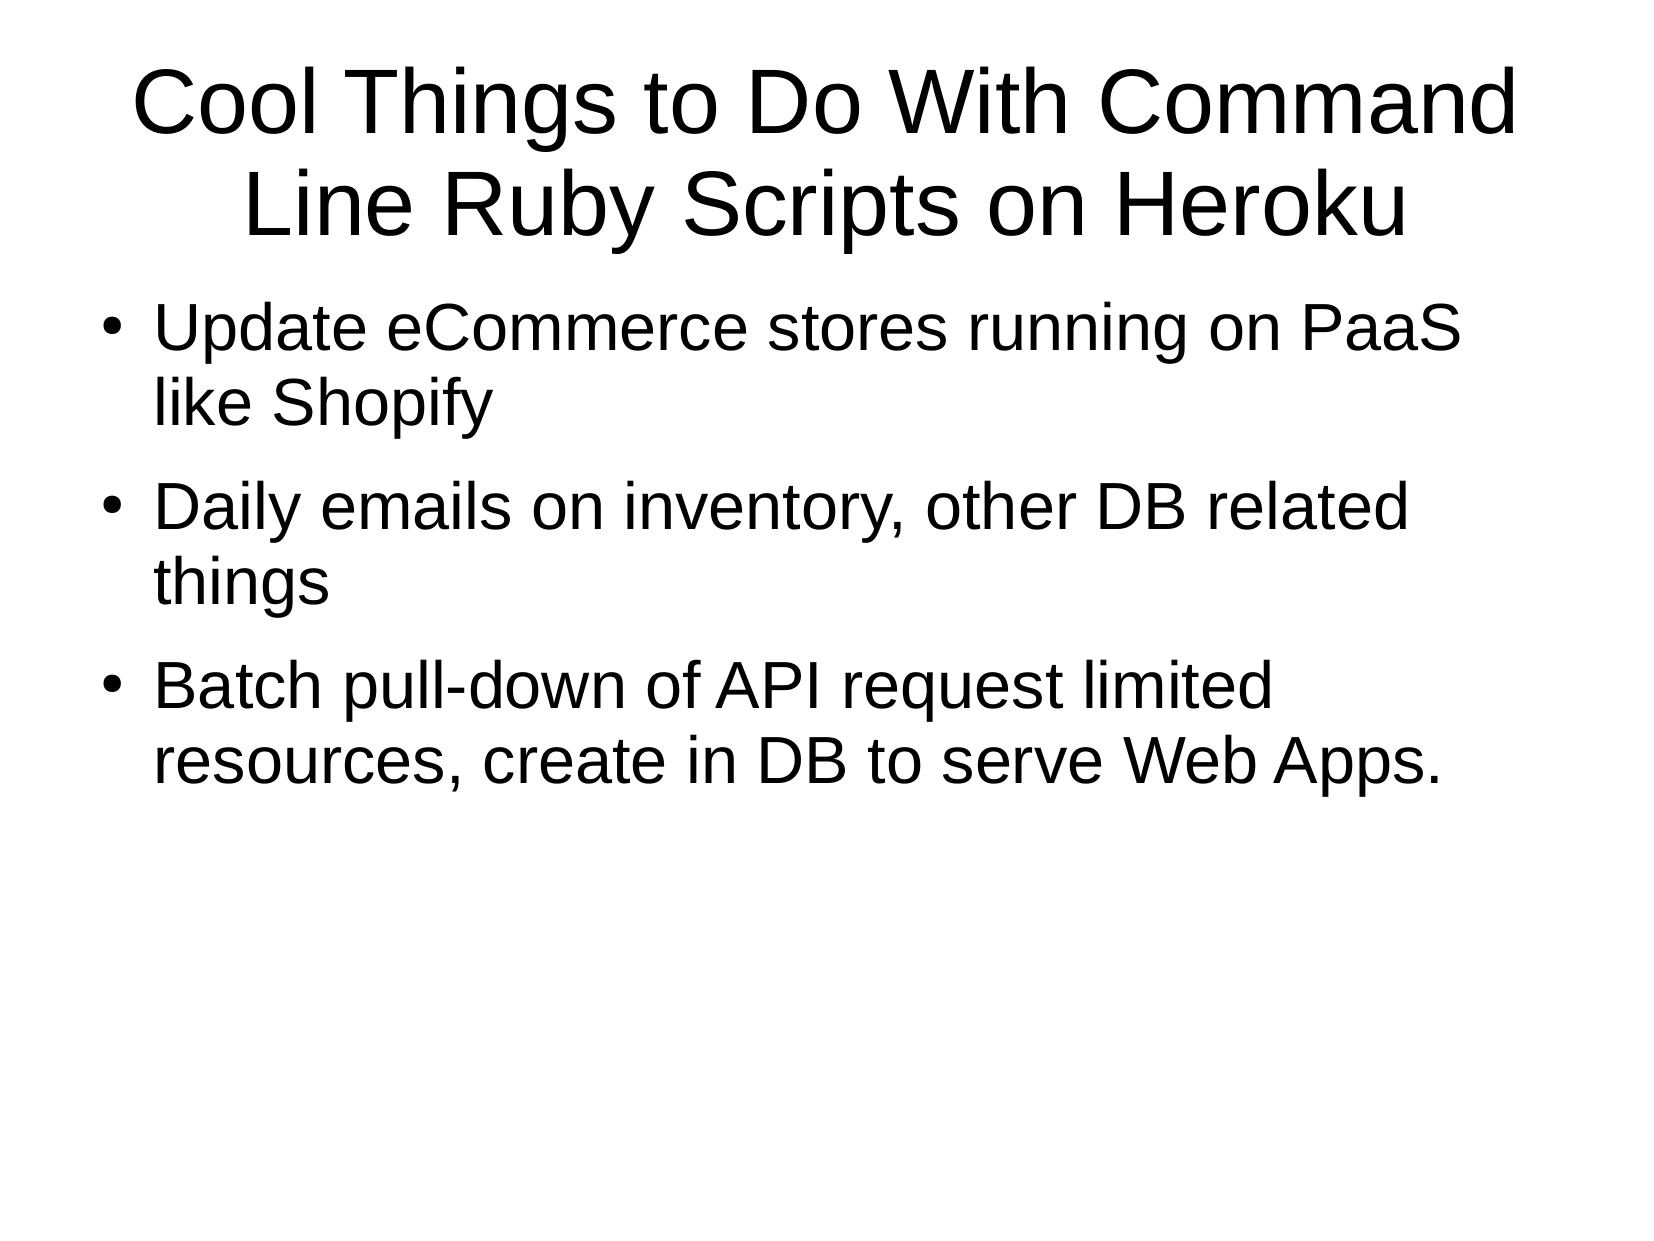

# Cool Things to Do With Command Line Ruby Scripts on Heroku
Update eCommerce stores running on PaaS like Shopify
Daily emails on inventory, other DB related things
Batch pull-down of API request limited resources, create in DB to serve Web Apps.